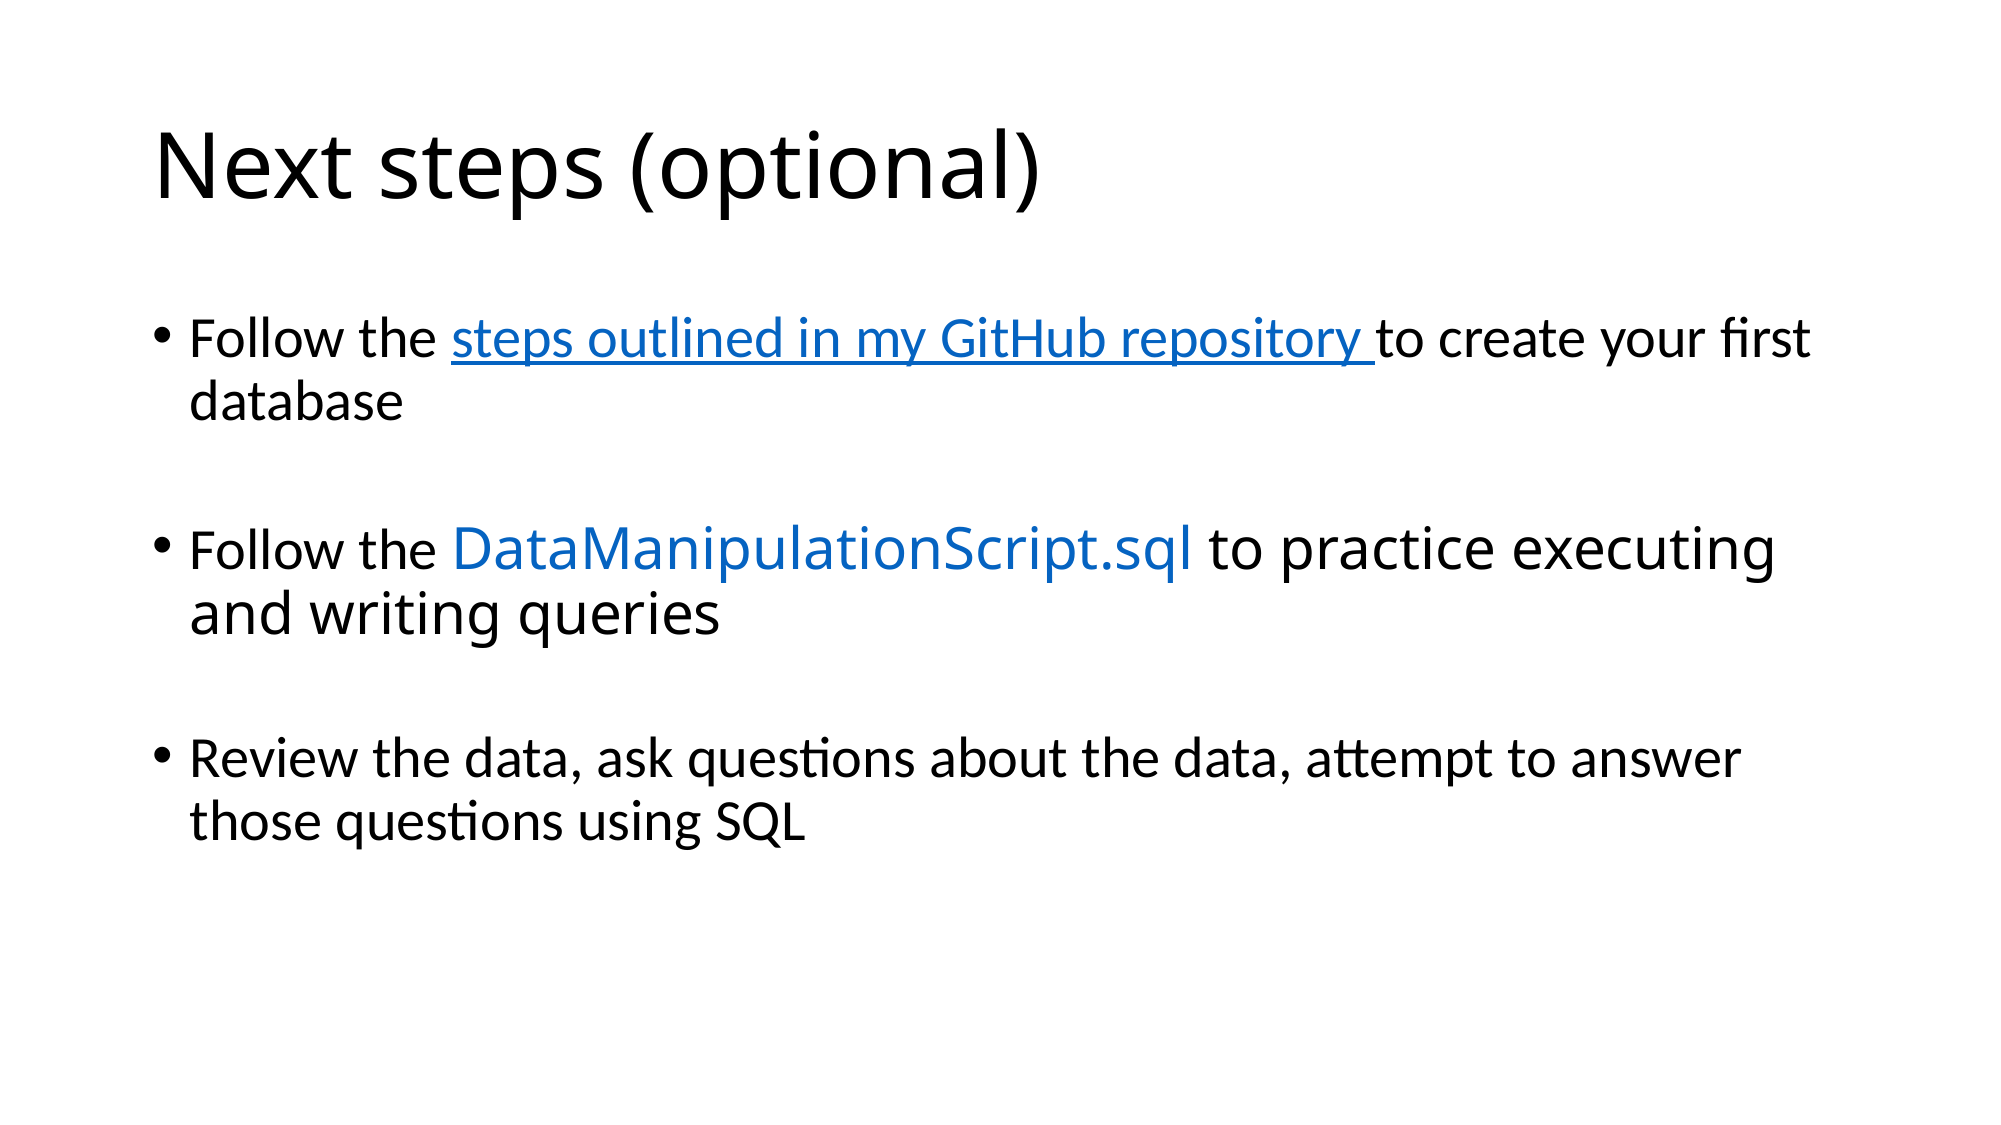

# Next steps (optional)
Follow the steps outlined in my GitHub repository to create your first database
Follow the DataManipulationScript.sql to practice executing and writing queries
Review the data, ask questions about the data, attempt to answer those questions using SQL